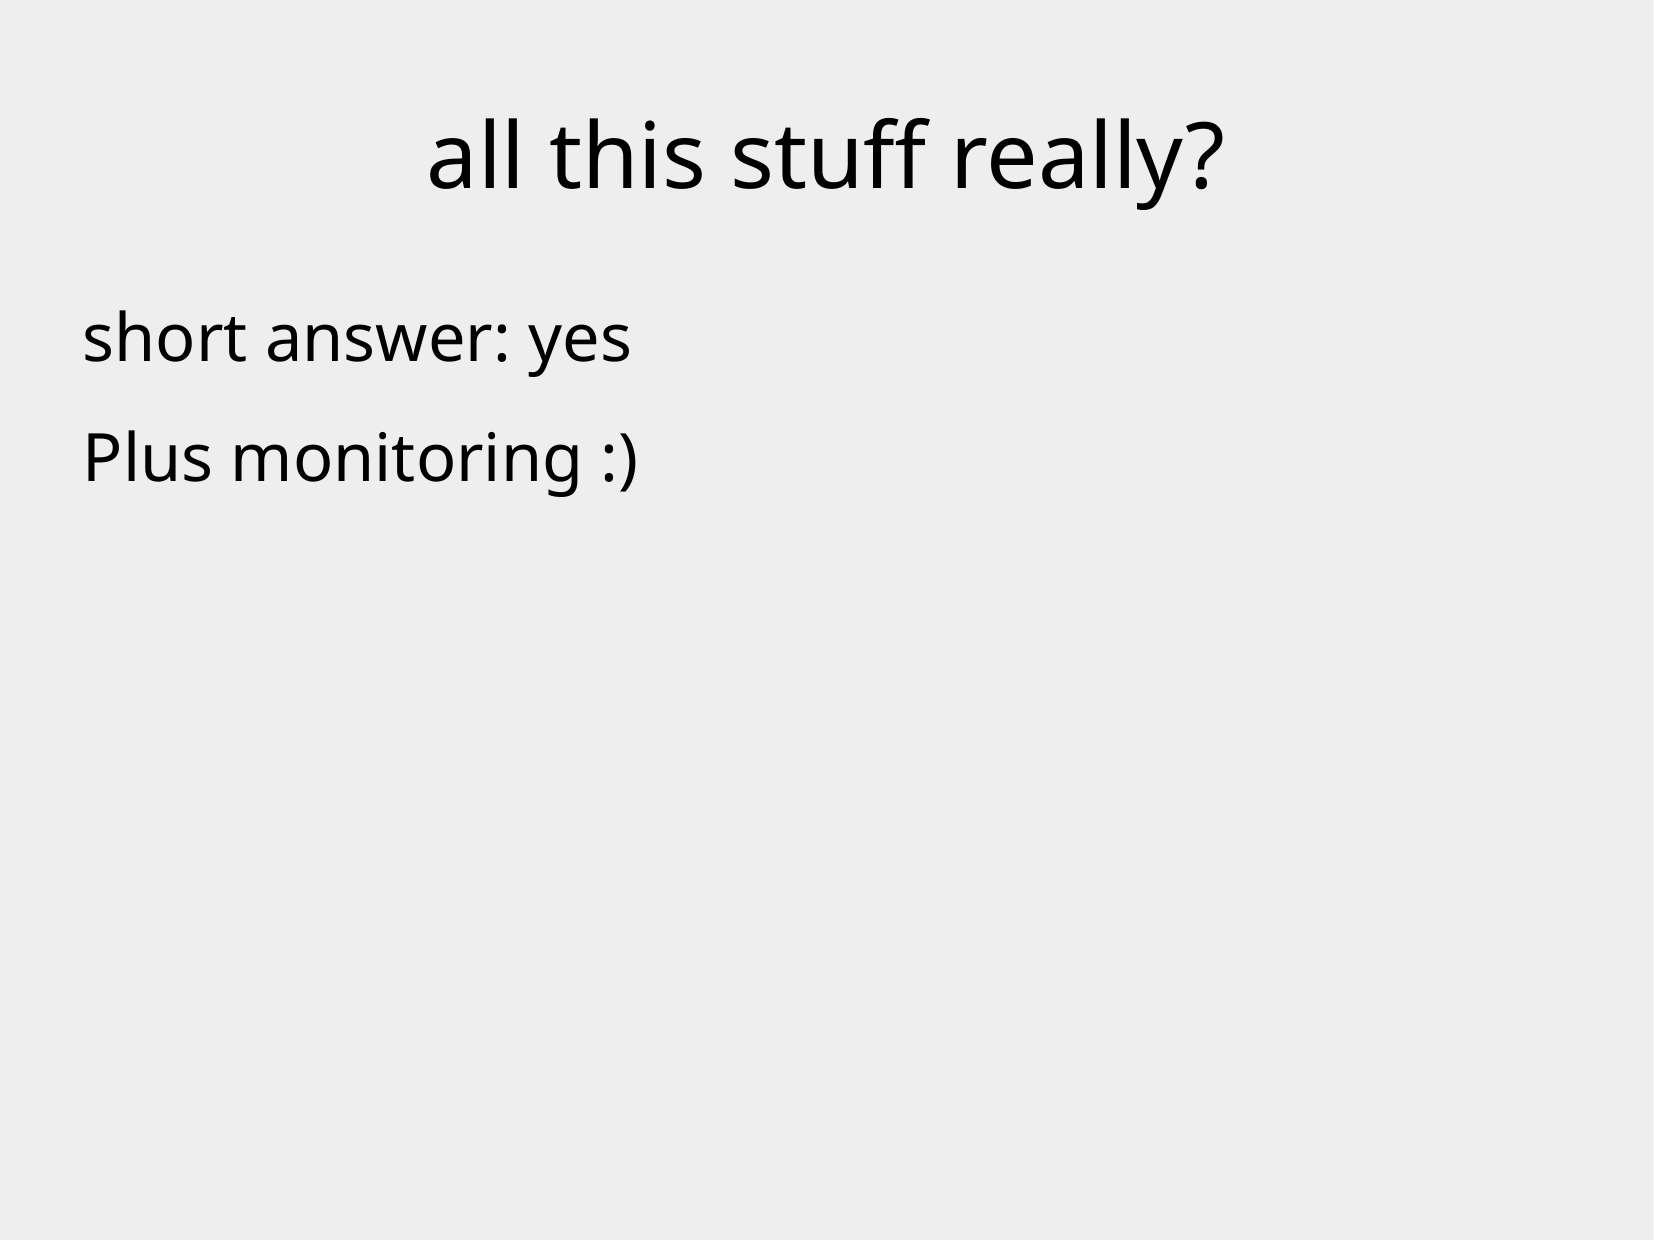

# all this stuff really?
short answer: yes
Plus monitoring :)